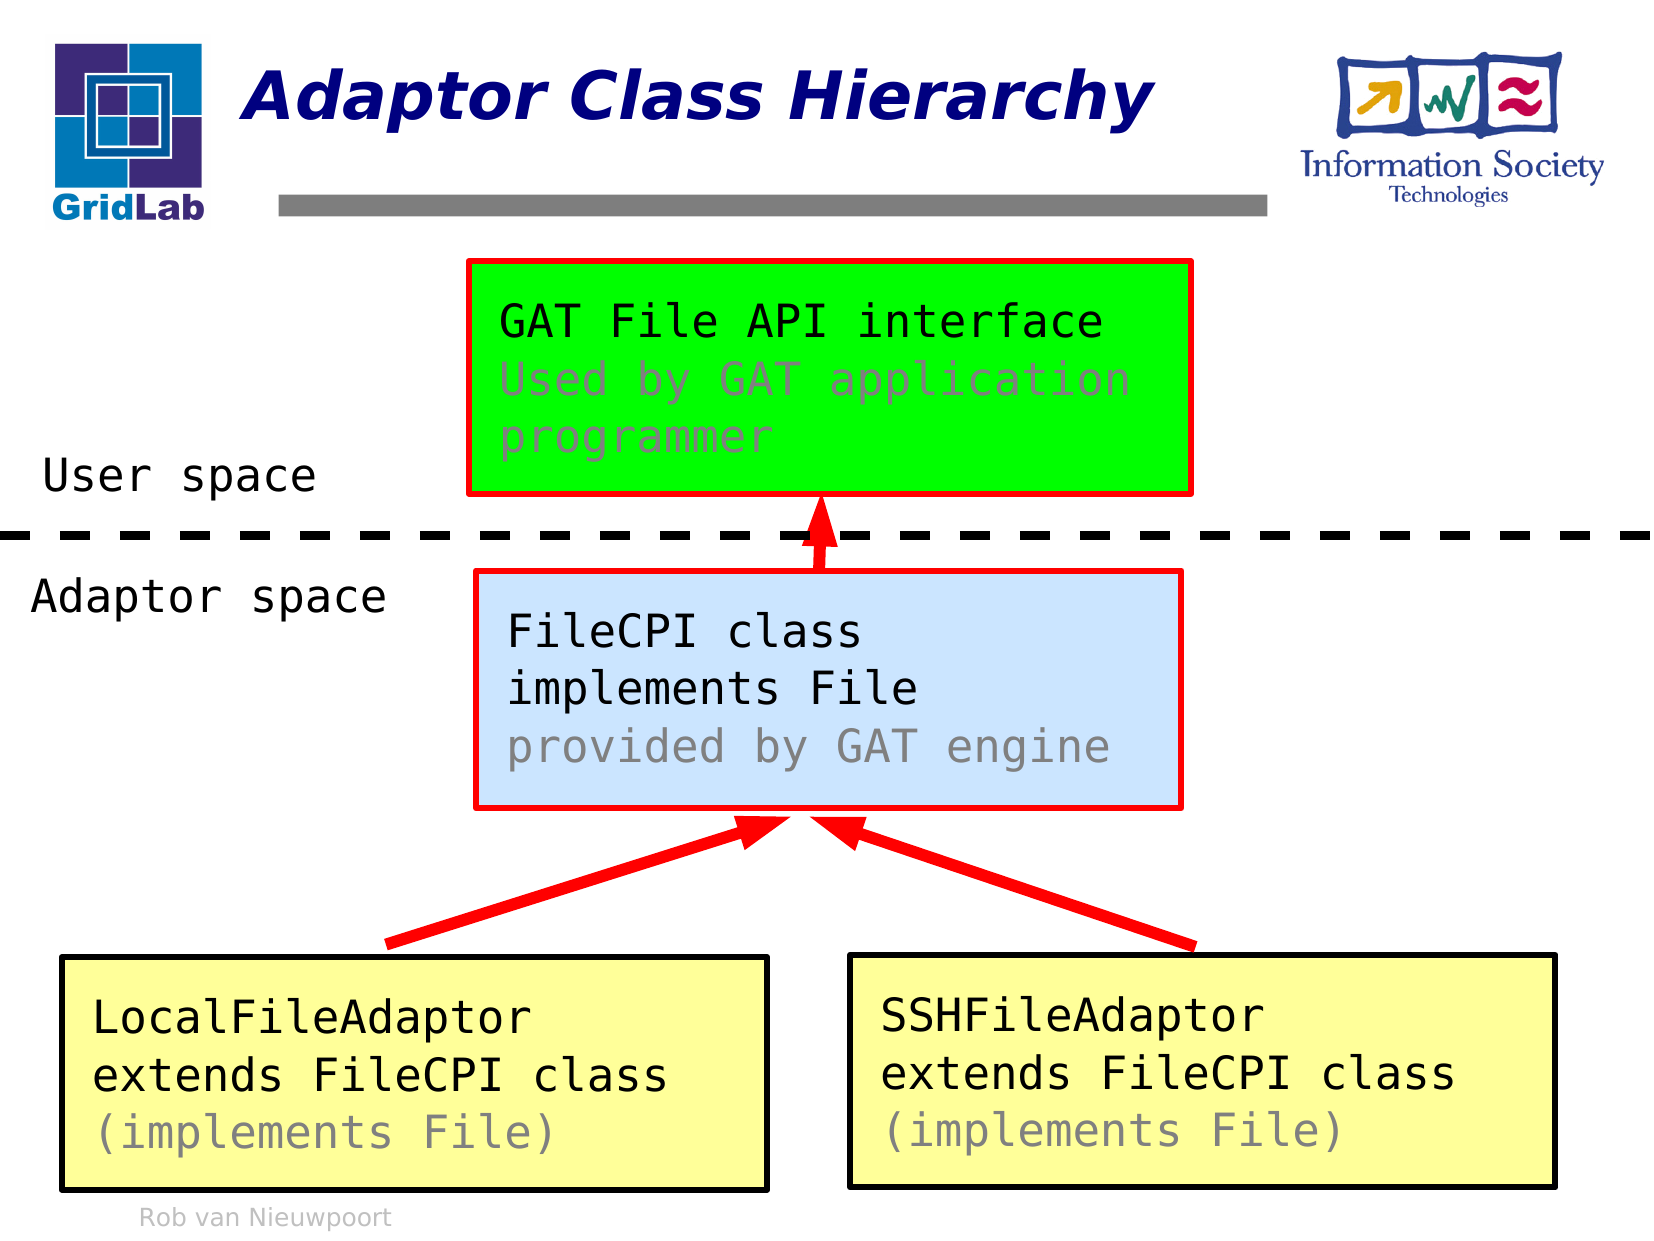

# Adaptor Class Hierarchy
GAT File API interface
Used by GAT application
programmer
User space
Adaptor space
FileCPI class
implements File
provided by GAT engine
SSHFileAdaptor
extends FileCPI class
(implements File)
LocalFileAdaptor
extends FileCPI class
(implements File)